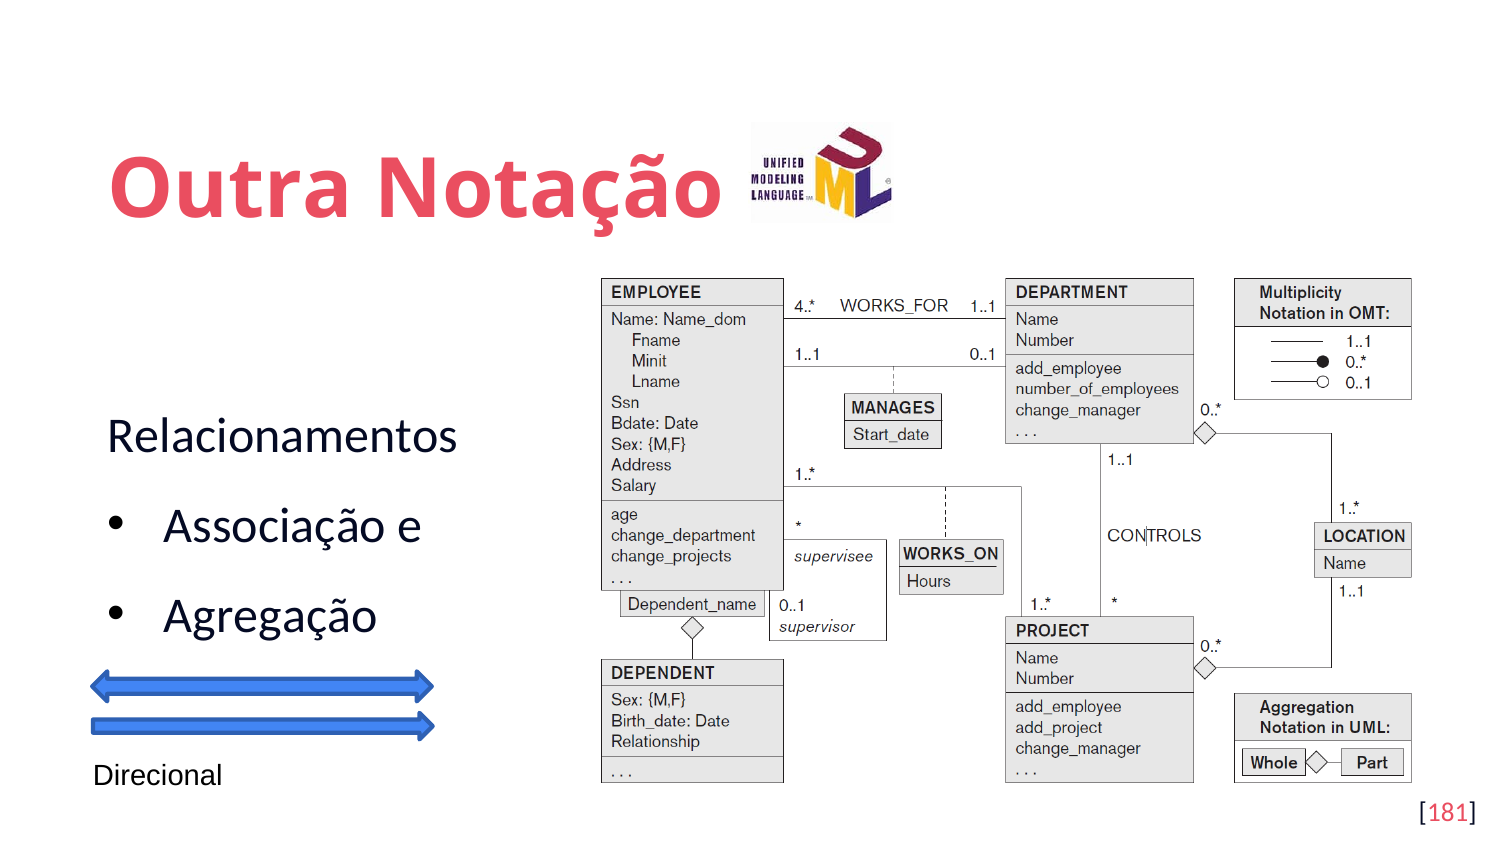

Outra Notação
Relacionamentos
Associação e
Agregação
Direcional